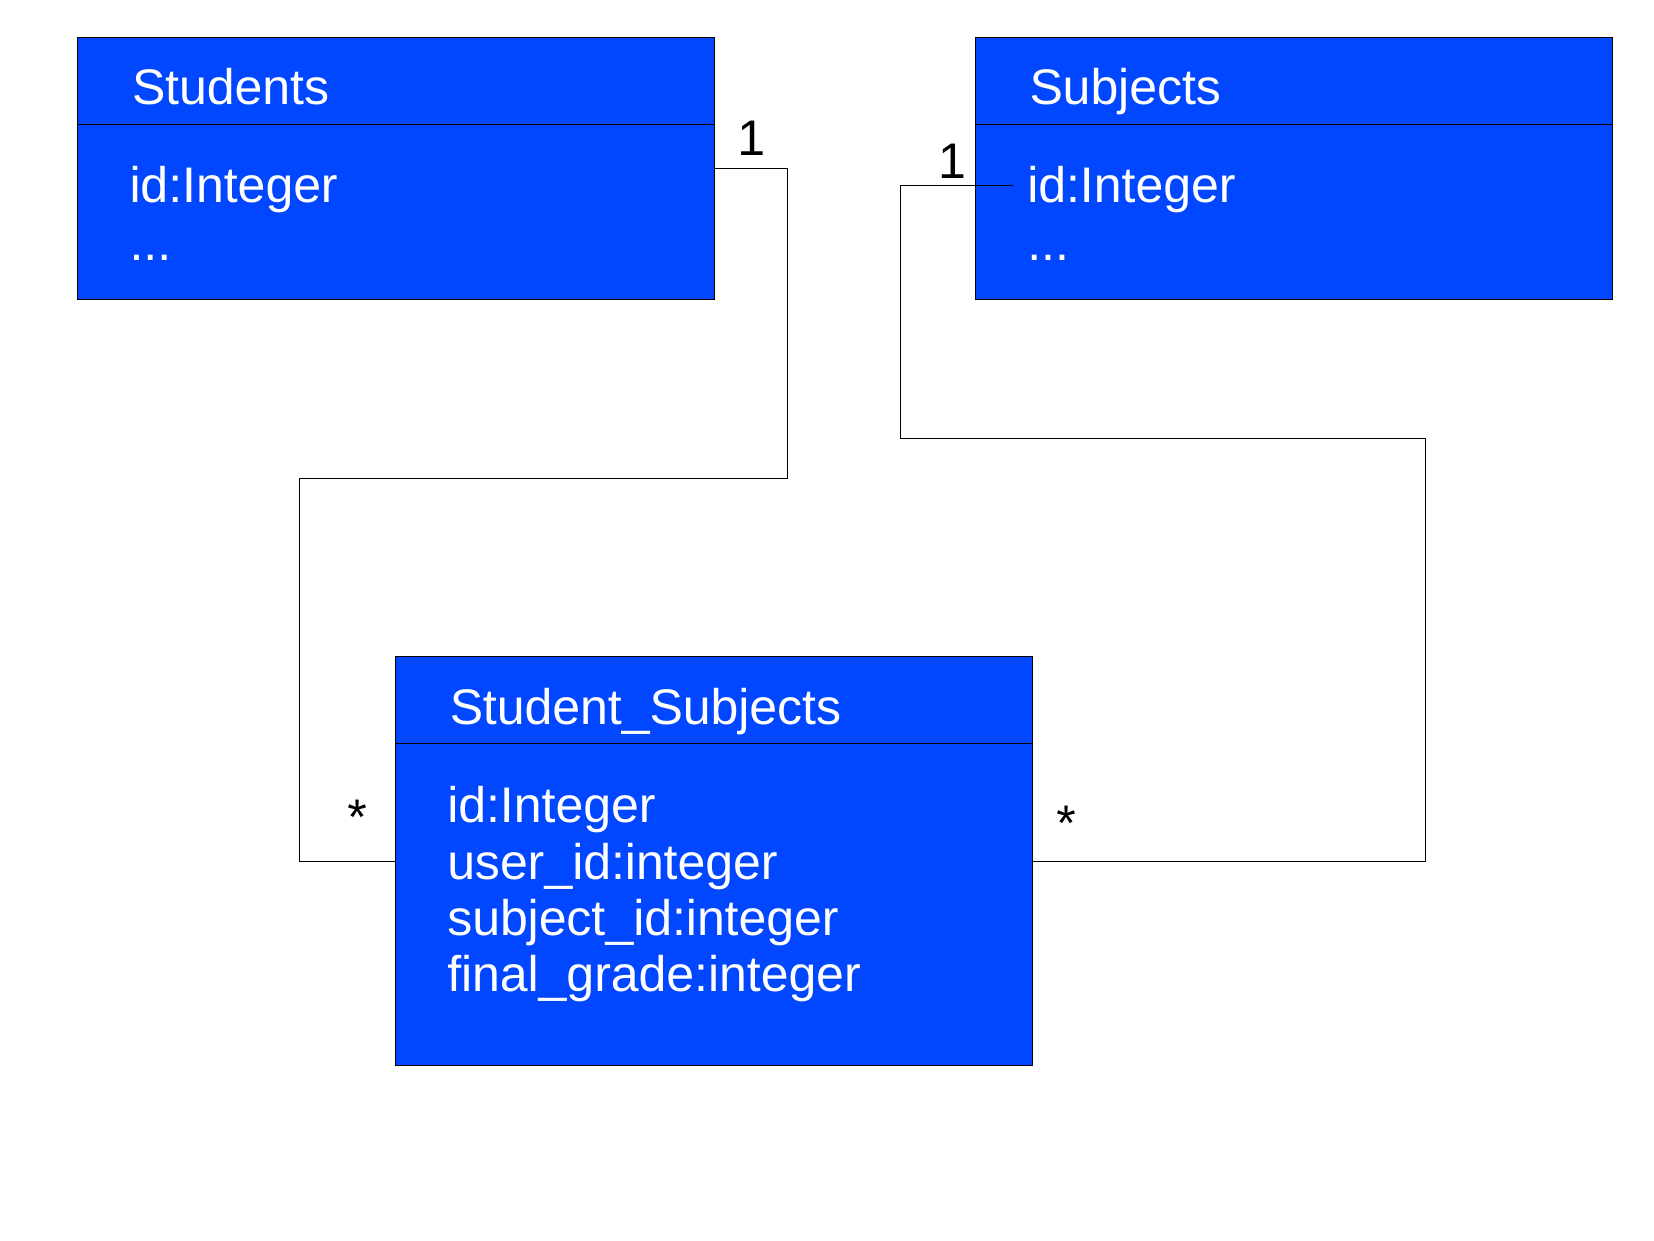

Students
Subjects
1
1
id:Integer
id:Integer
...
...
Student_Subjects
id:Integer
*
*
user_id:integer
subject_id:integer
final_grade:integer